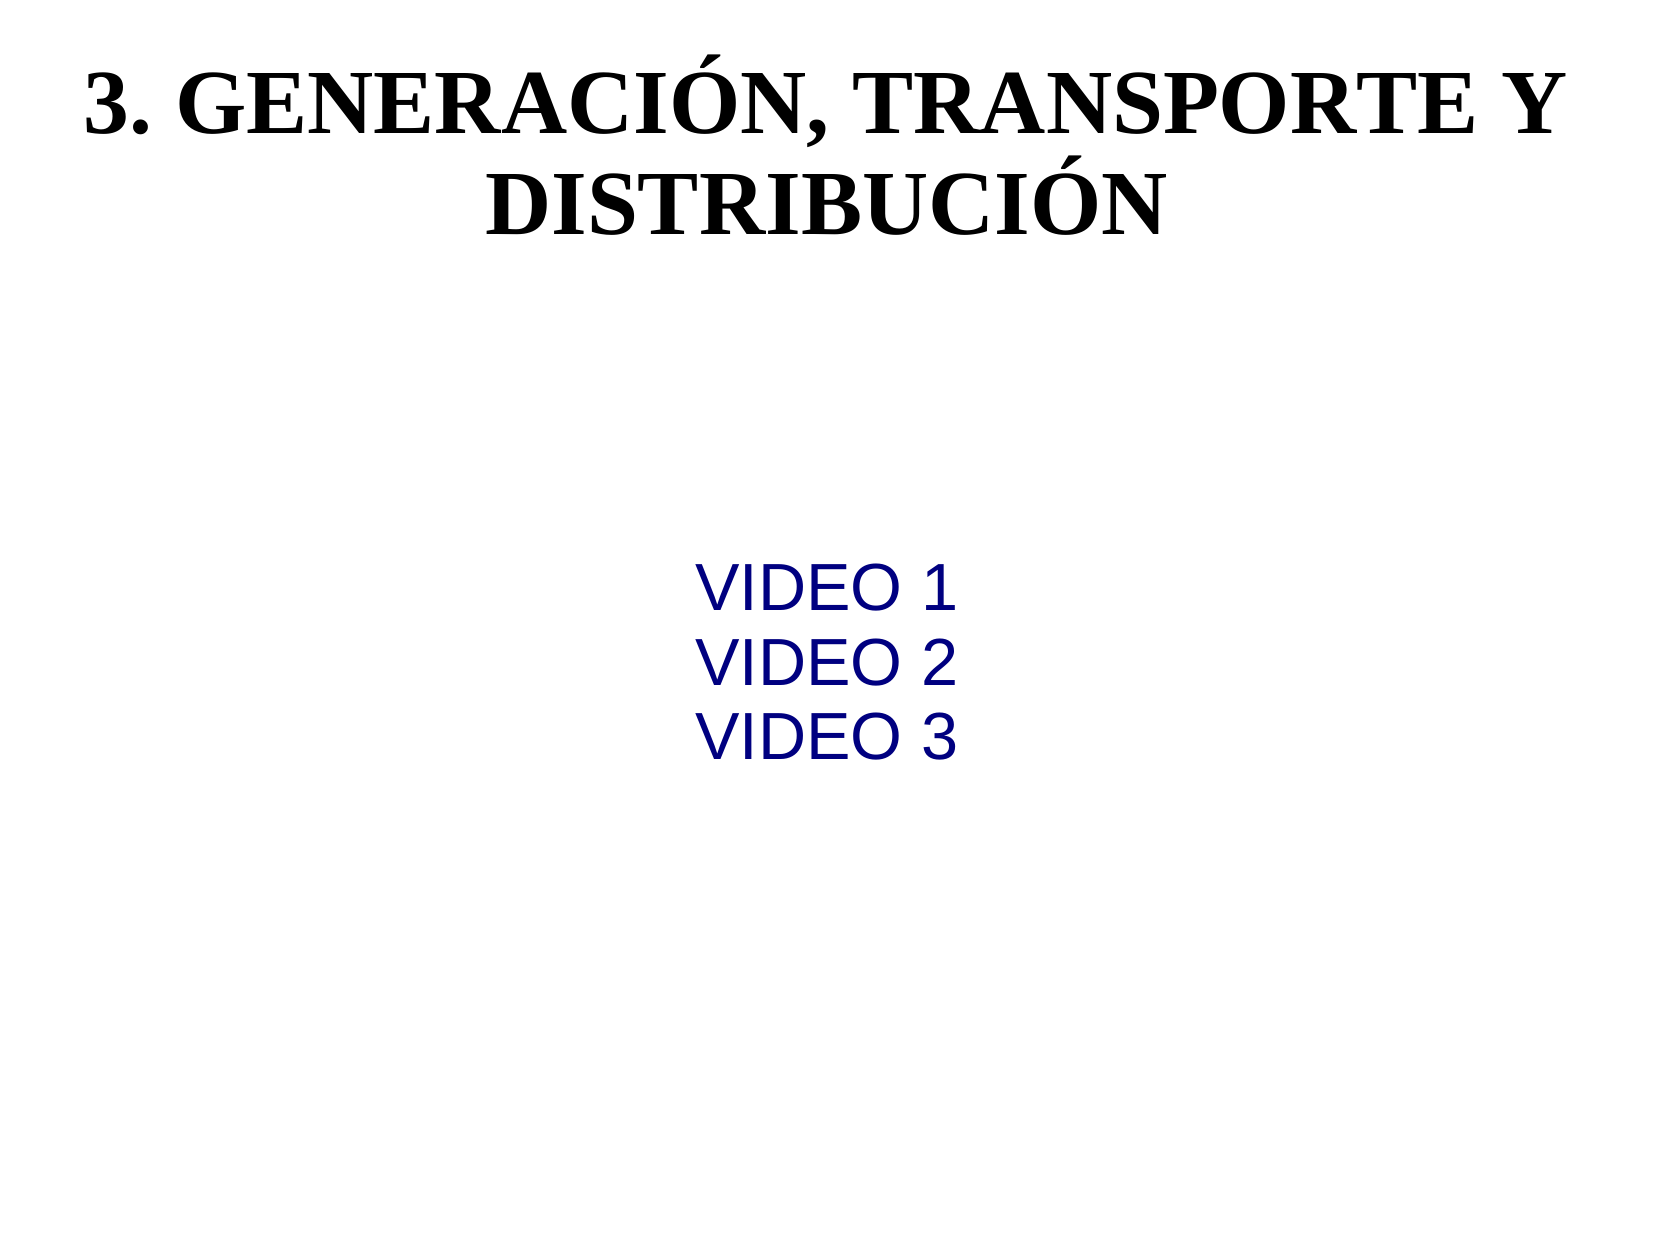

# 3. GENERACIÓN, TRANSPORTE Y DISTRIBUCIÓN
VIDEO 1
VIDEO 2
VIDEO 3